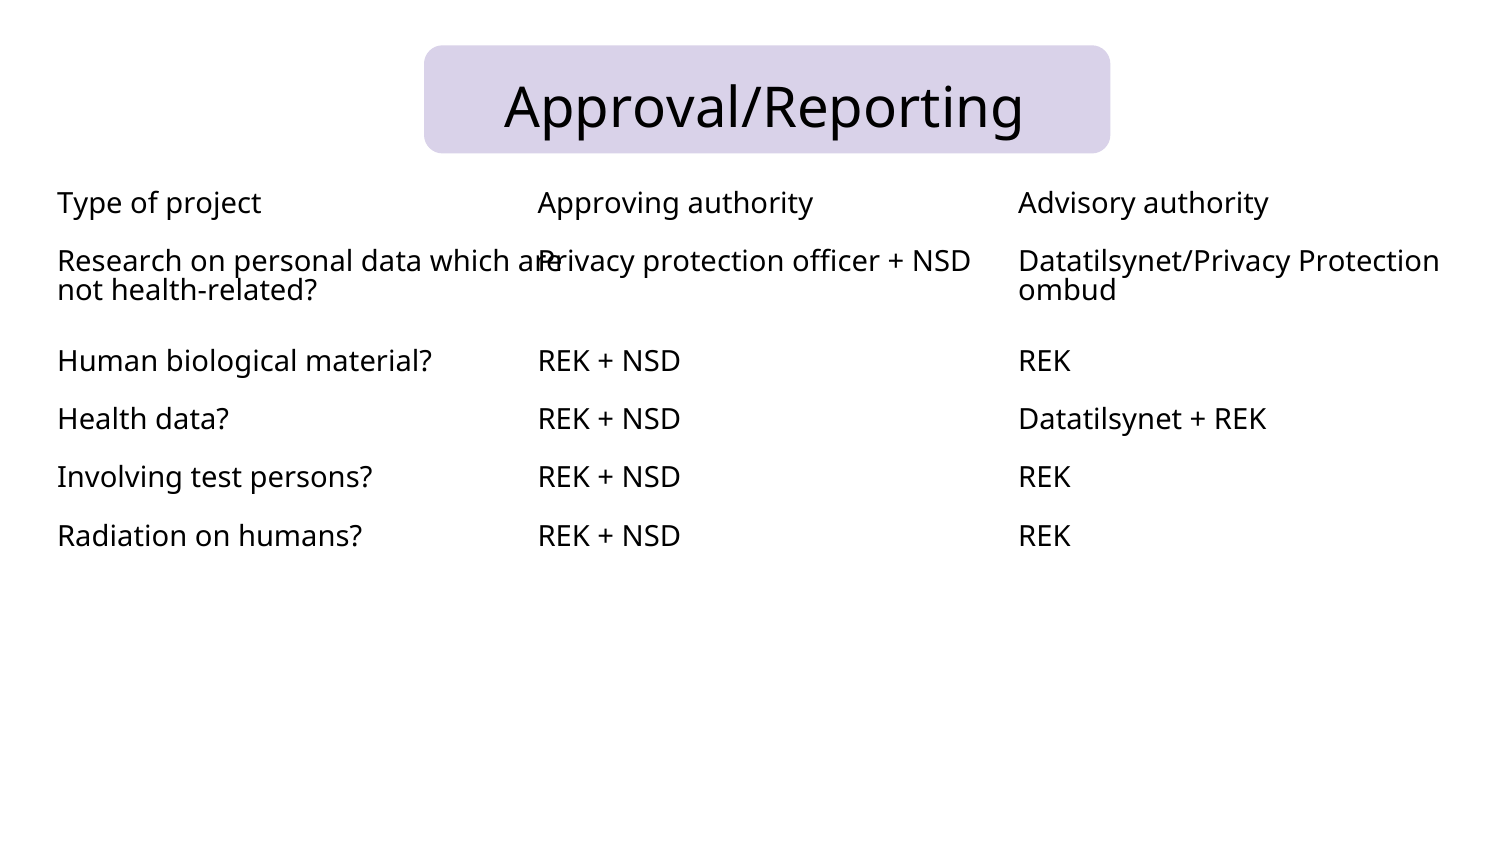

Approval/Reporting
Type of project
Approving authority
Advisory authority
Research on personal data which are
Privacy protection oﬃcer + NSD
Datatilsynet/Privacy Protection
not health-related?
ombud
Human biological material?
REK + NSD
REK
Health data?
REK + NSD
Datatilsynet + REK
Involving test persons?
REK + NSD
REK
Radiation on humans?
REK + NSD
REK